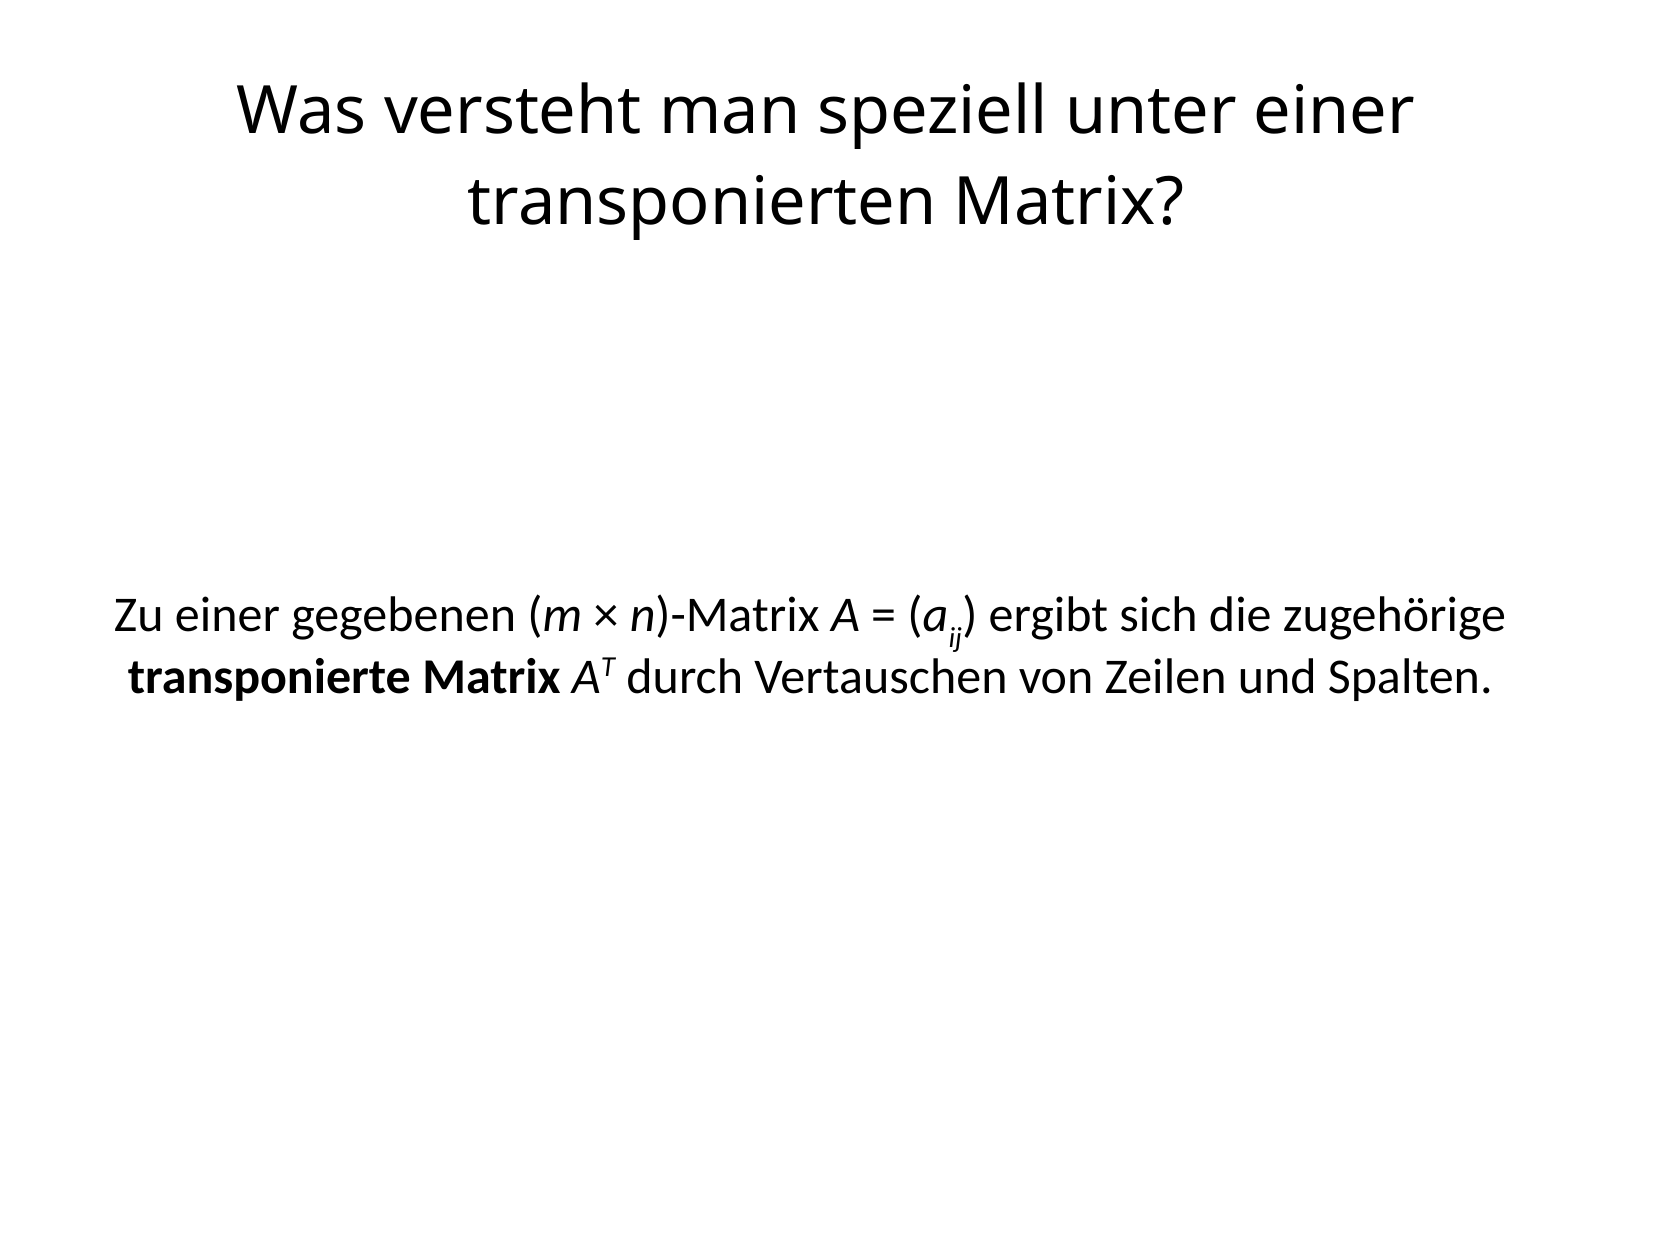

# Was versteht man speziell unter einer transponierten Matrix?
Zu einer gegebenen (m × n)-Matrix A = (aij) ergibt sich die zugehörige transponierte Matrix AT durch Vertauschen von Zeilen und Spalten.